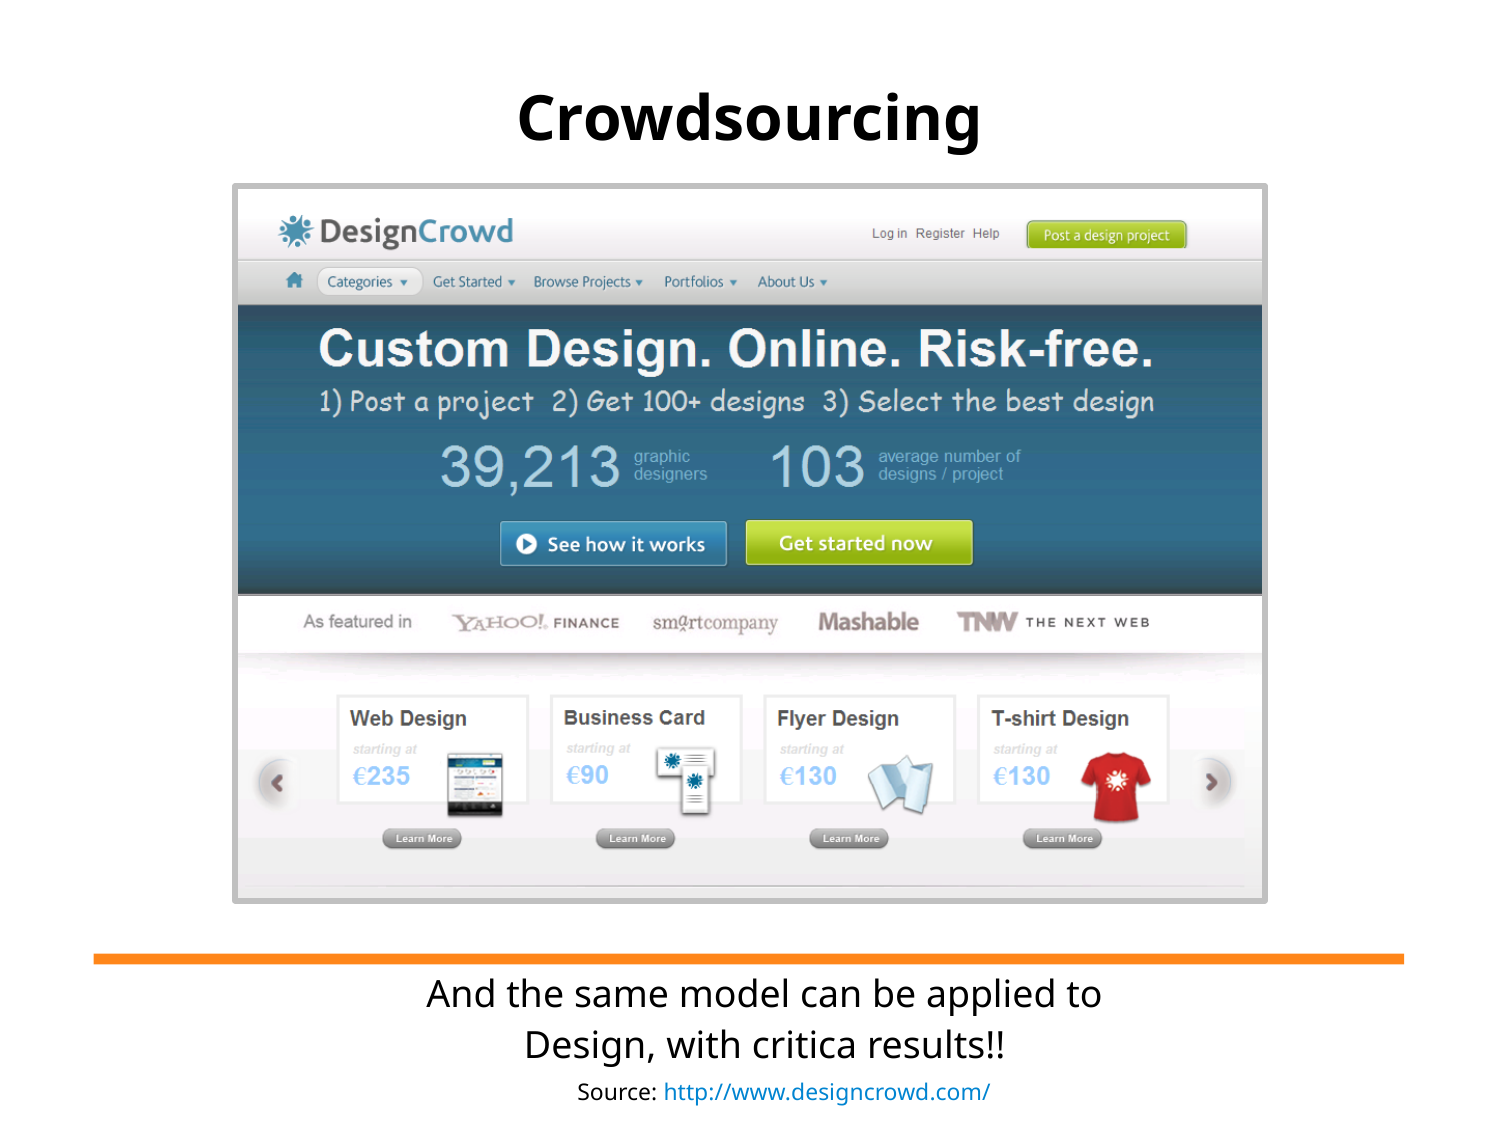

# Crowdsourcing
And the same model can be applied to Design, with critica results!!
Source: http://www.designcrowd.com/